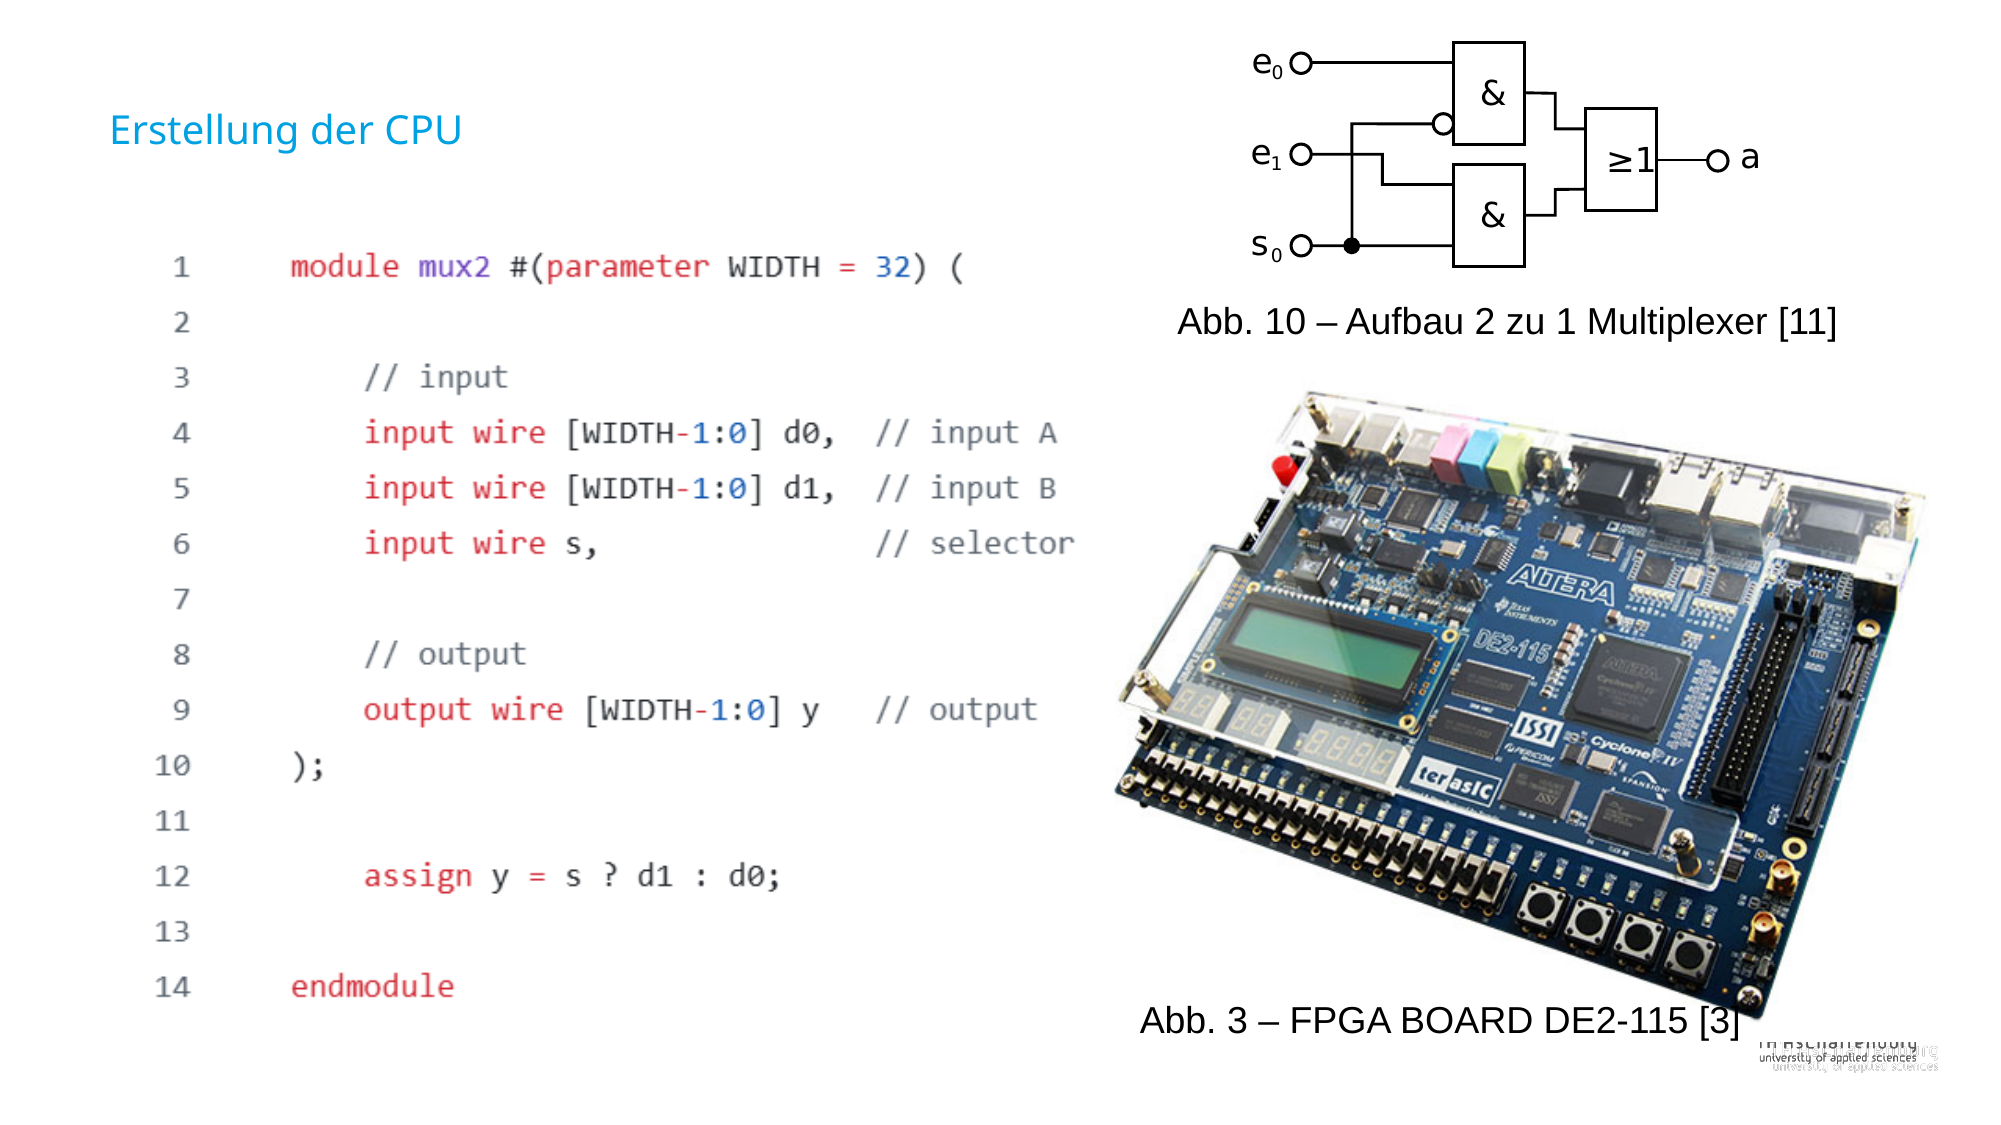

# Erstellung der CPU
Abb. 10 – Aufbau 2 zu 1 Multiplexer [11]
Abb. 3 – FPGA BOARD DE2-115 [3]